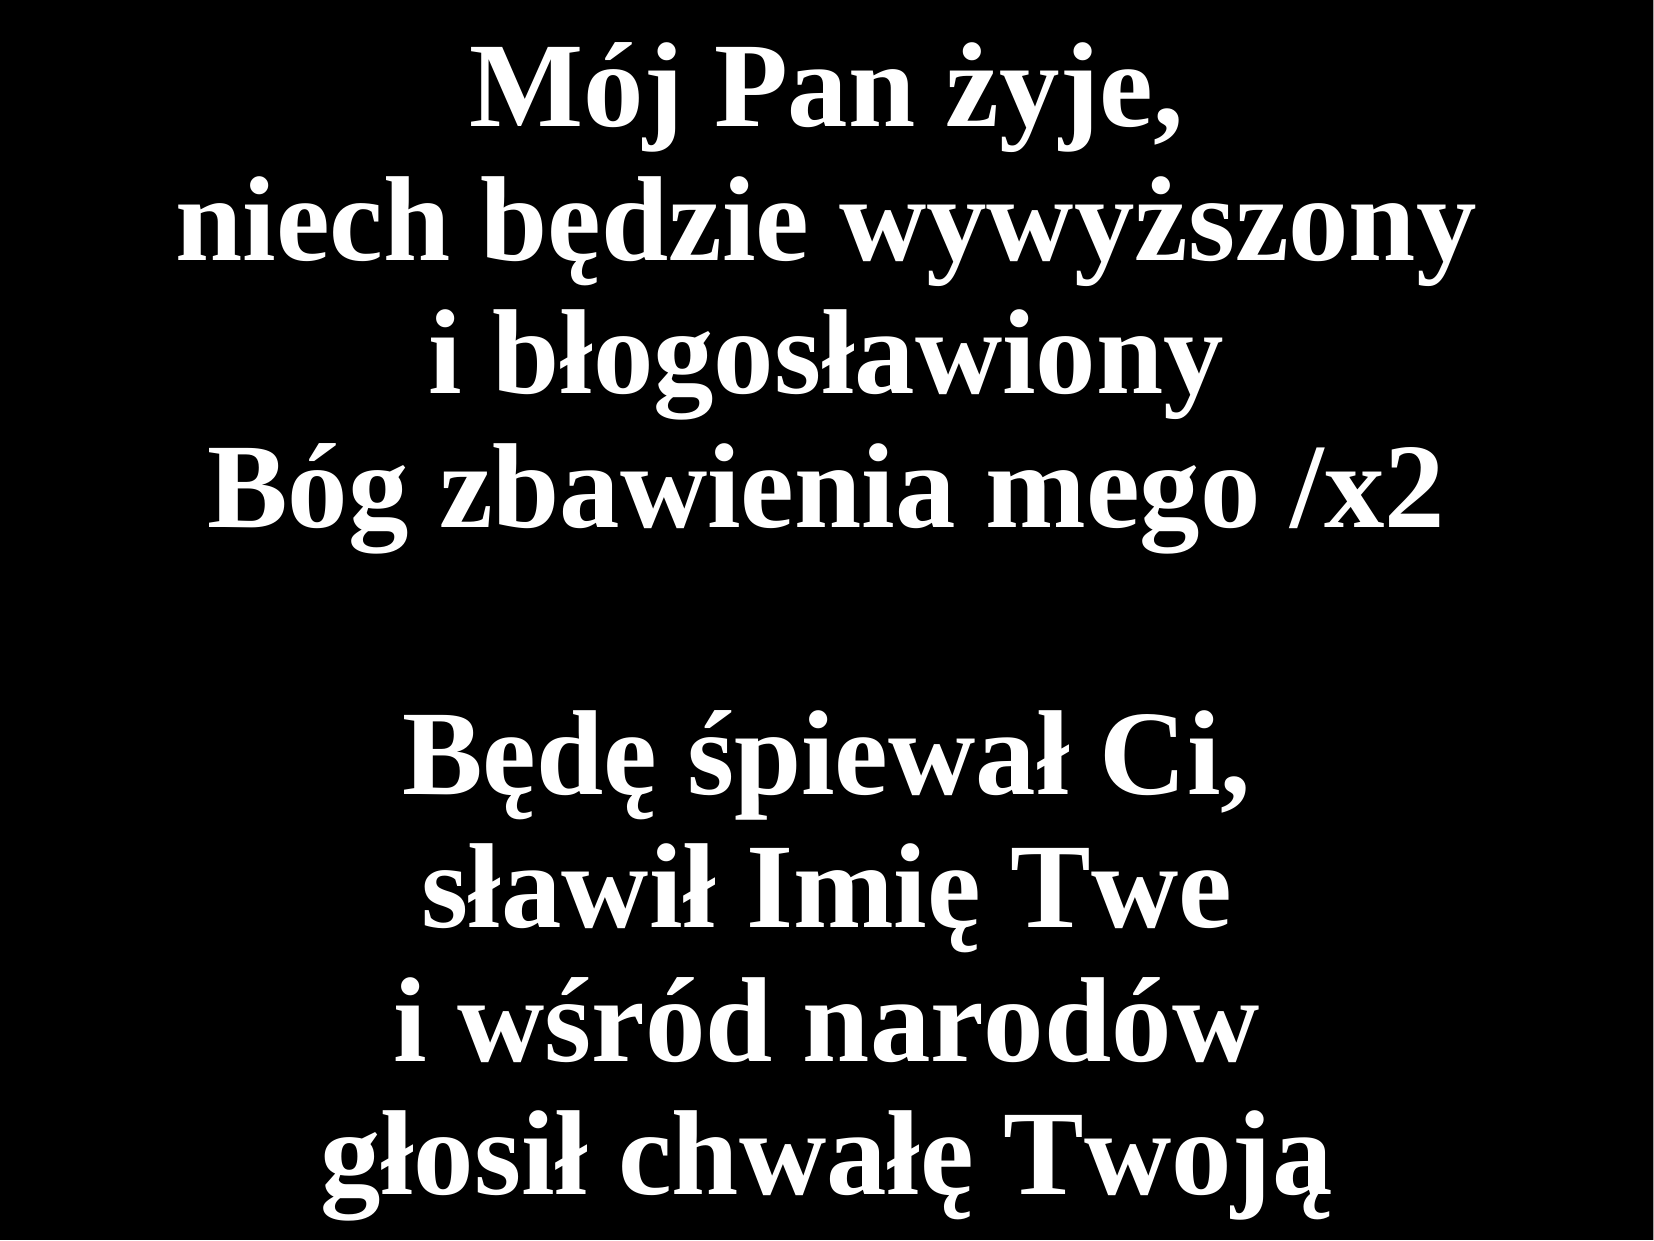

# Mój Pan żyje, niech będzie wywyższony i błogosławiony Bóg zbawienia mego /x2 Będę śpiewał Ci, sławił Imię Twe i wśród narodów głosił chwałę Twoją